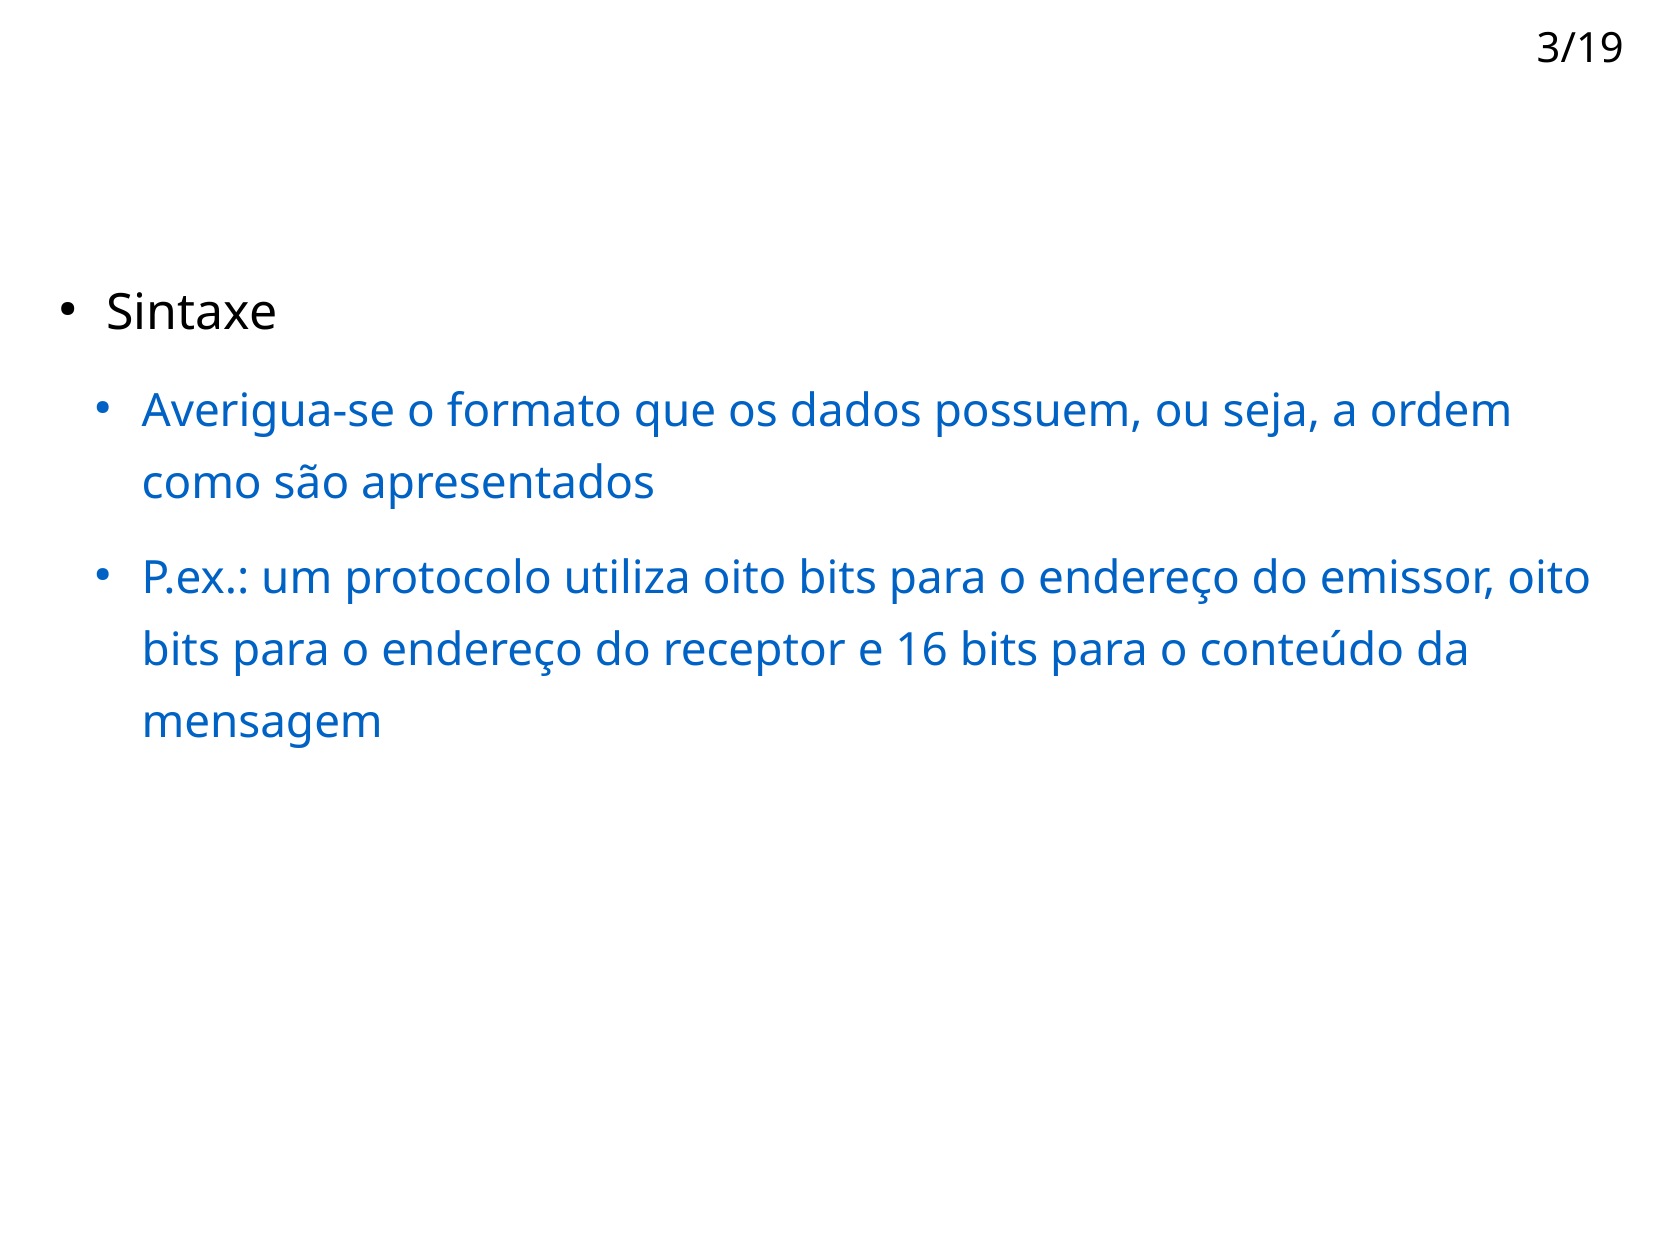

3
#
Sintaxe
Averigua-se o formato que os dados possuem, ou seja, a ordem como são apresentados
P.ex.: um protocolo utiliza oito bits para o endereço do emissor, oito bits para o endereço do receptor e 16 bits para o conteúdo da mensagem